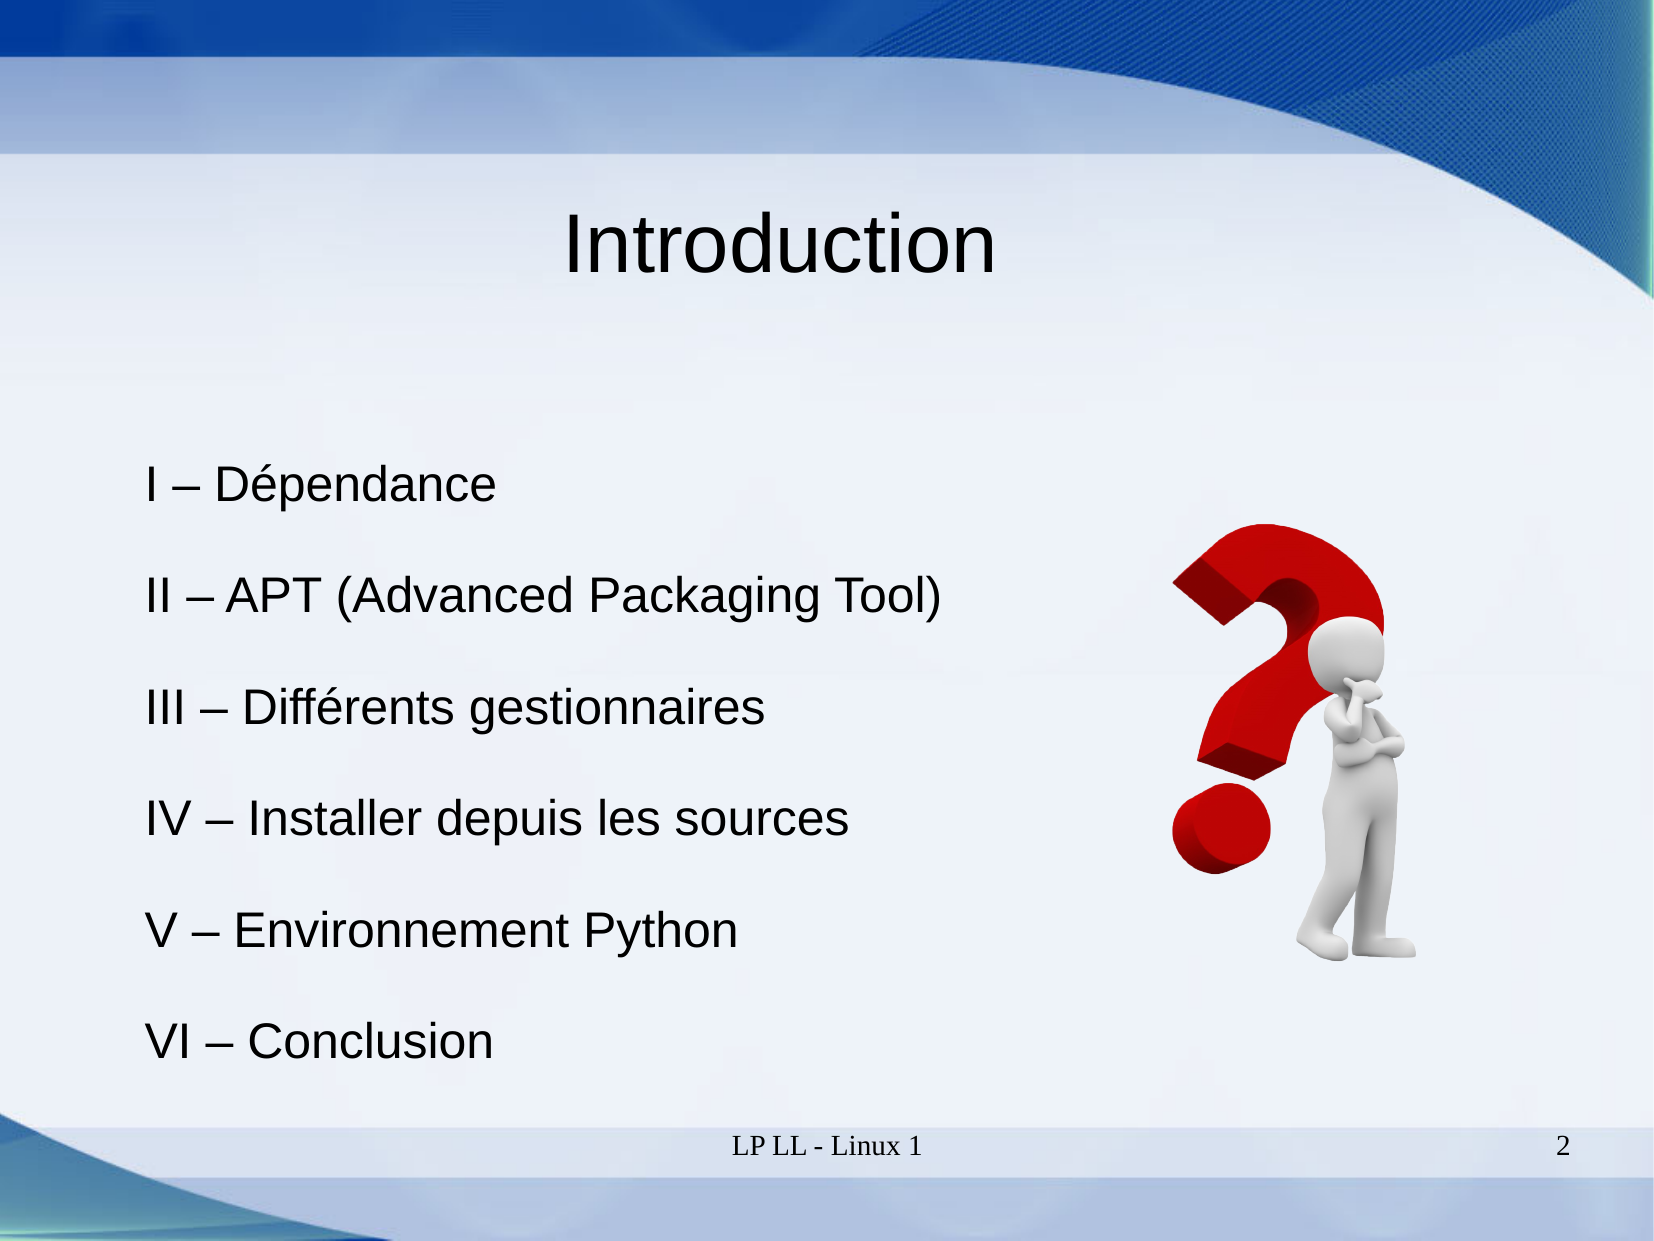

Introduction
I – Dépendance
II – APT (Advanced Packaging Tool)
III – Différents gestionnaires
IV – Installer depuis les sources
V – Environnement Python
VI – Conclusion
LP LL - Linux 1
2